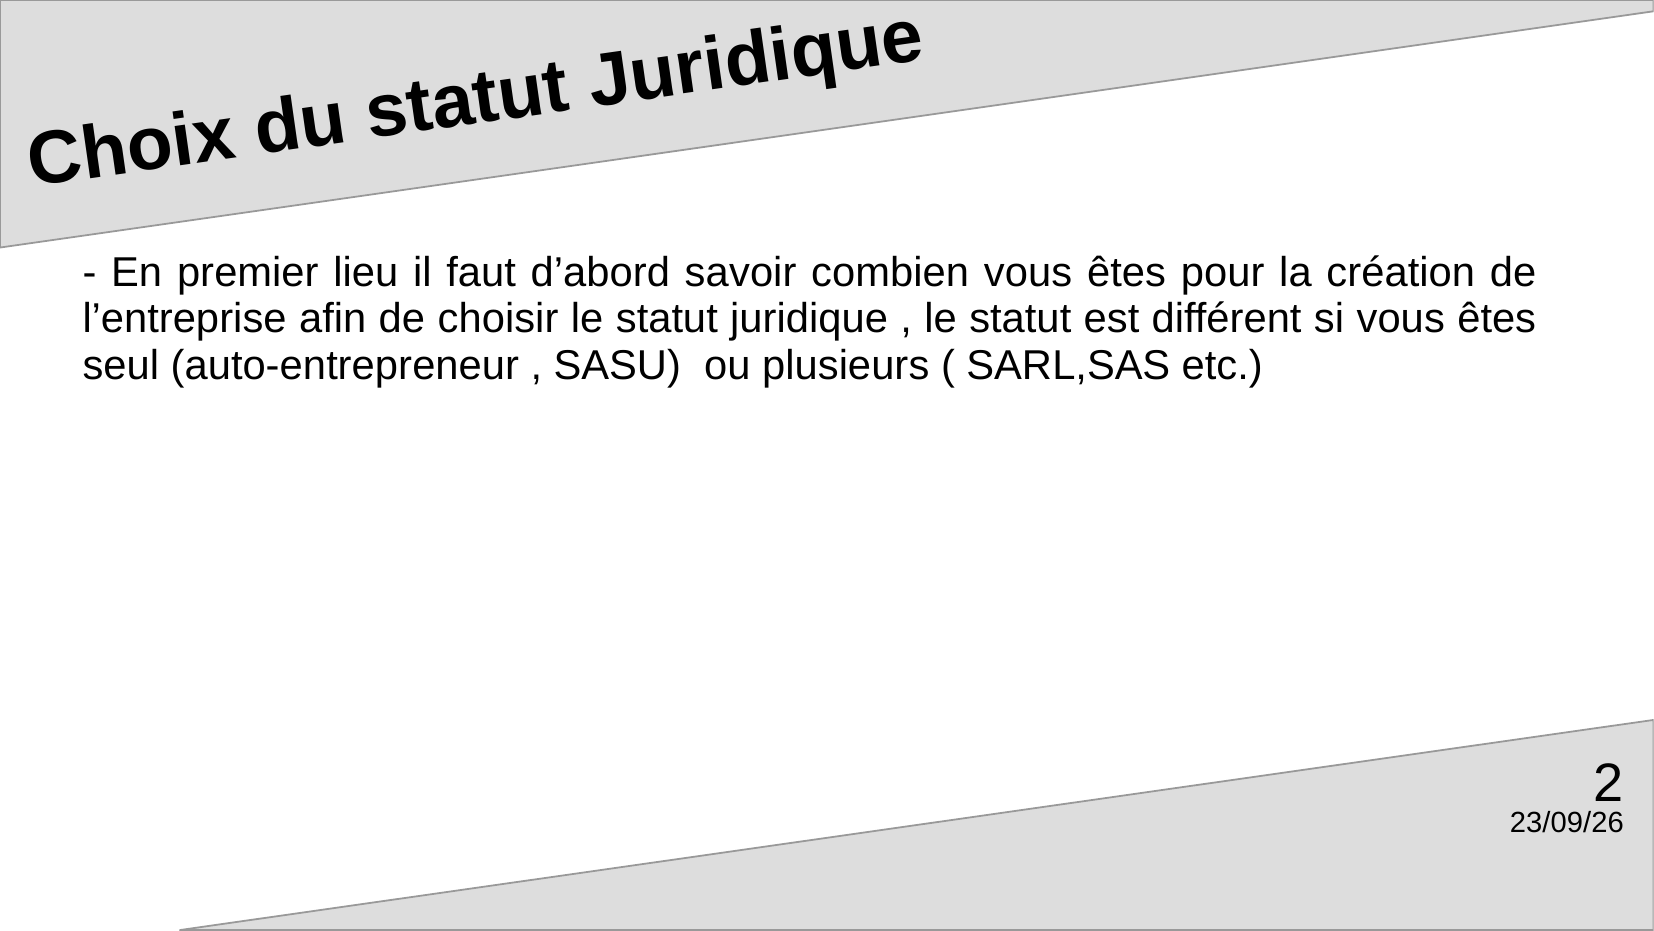

# Choix du statut Juridique
- En premier lieu il faut d’abord savoir combien vous êtes pour la création de l’entreprise afin de choisir le statut juridique , le statut est différent si vous êtes seul (auto-entrepreneur , SASU) ou plusieurs ( SARL,SAS etc.)
2